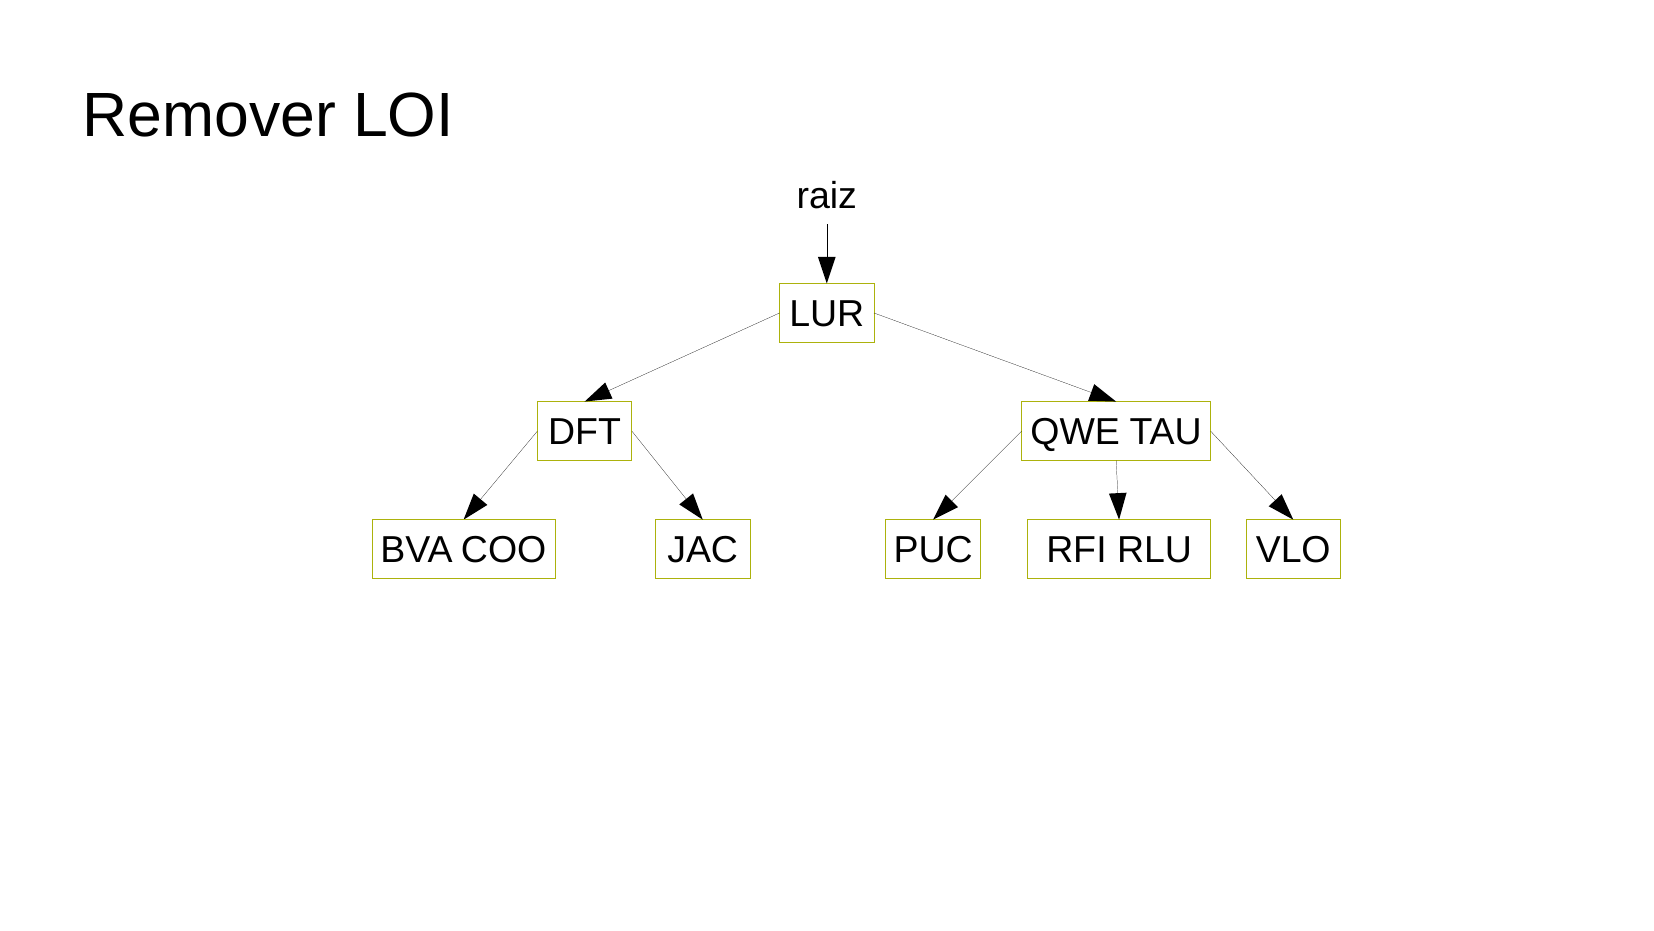

# Remover LOI
raiz
LUR
DFT
QWE TAU
BVA COO
JAC
PUC
RFI RLU
VLO